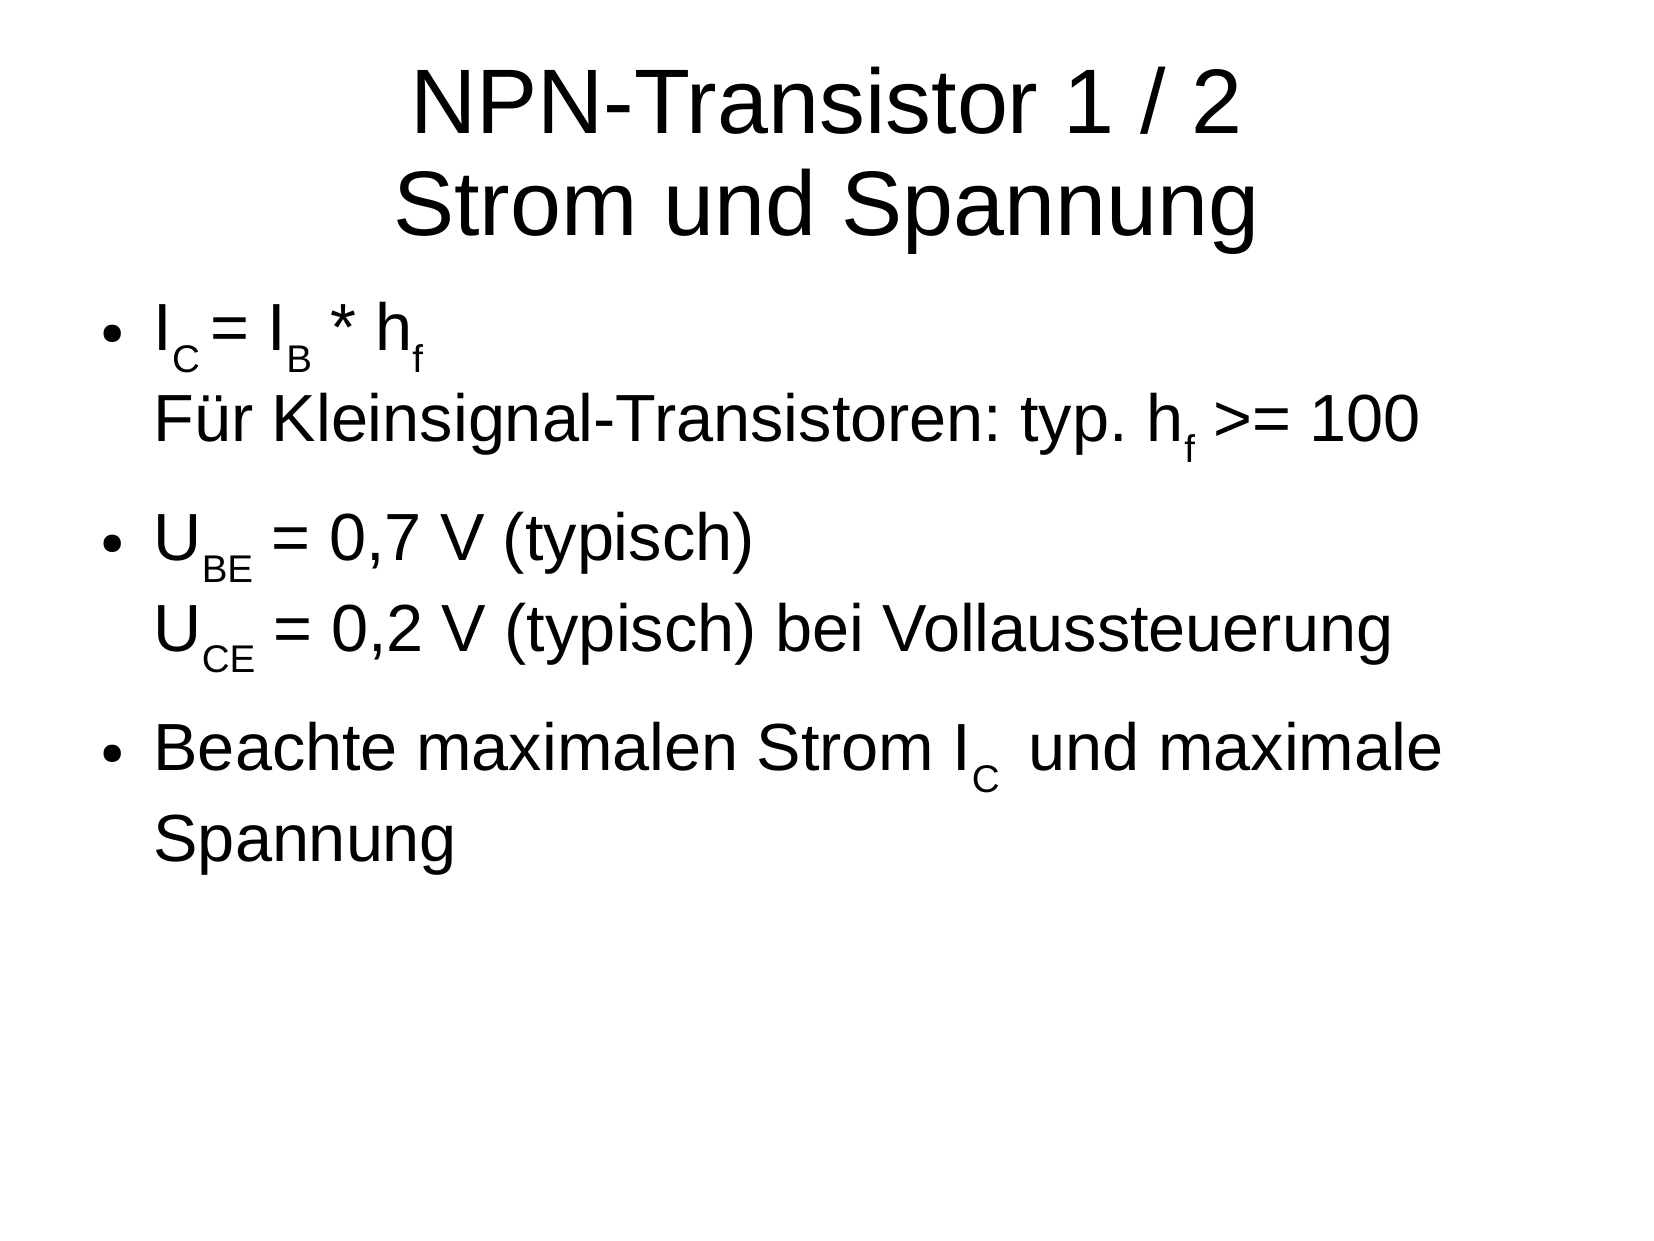

# NPN-Transistor 1 / 2 Strom und Spannung
IC = IB * hf
Für Kleinsignal-Transistoren: typ. hf >= 100
UBE = 0,7 V (typisch)
UCE = 0,2 V (typisch) bei Vollaussteuerung
Beachte maximalen Strom IC und maximale Spannung